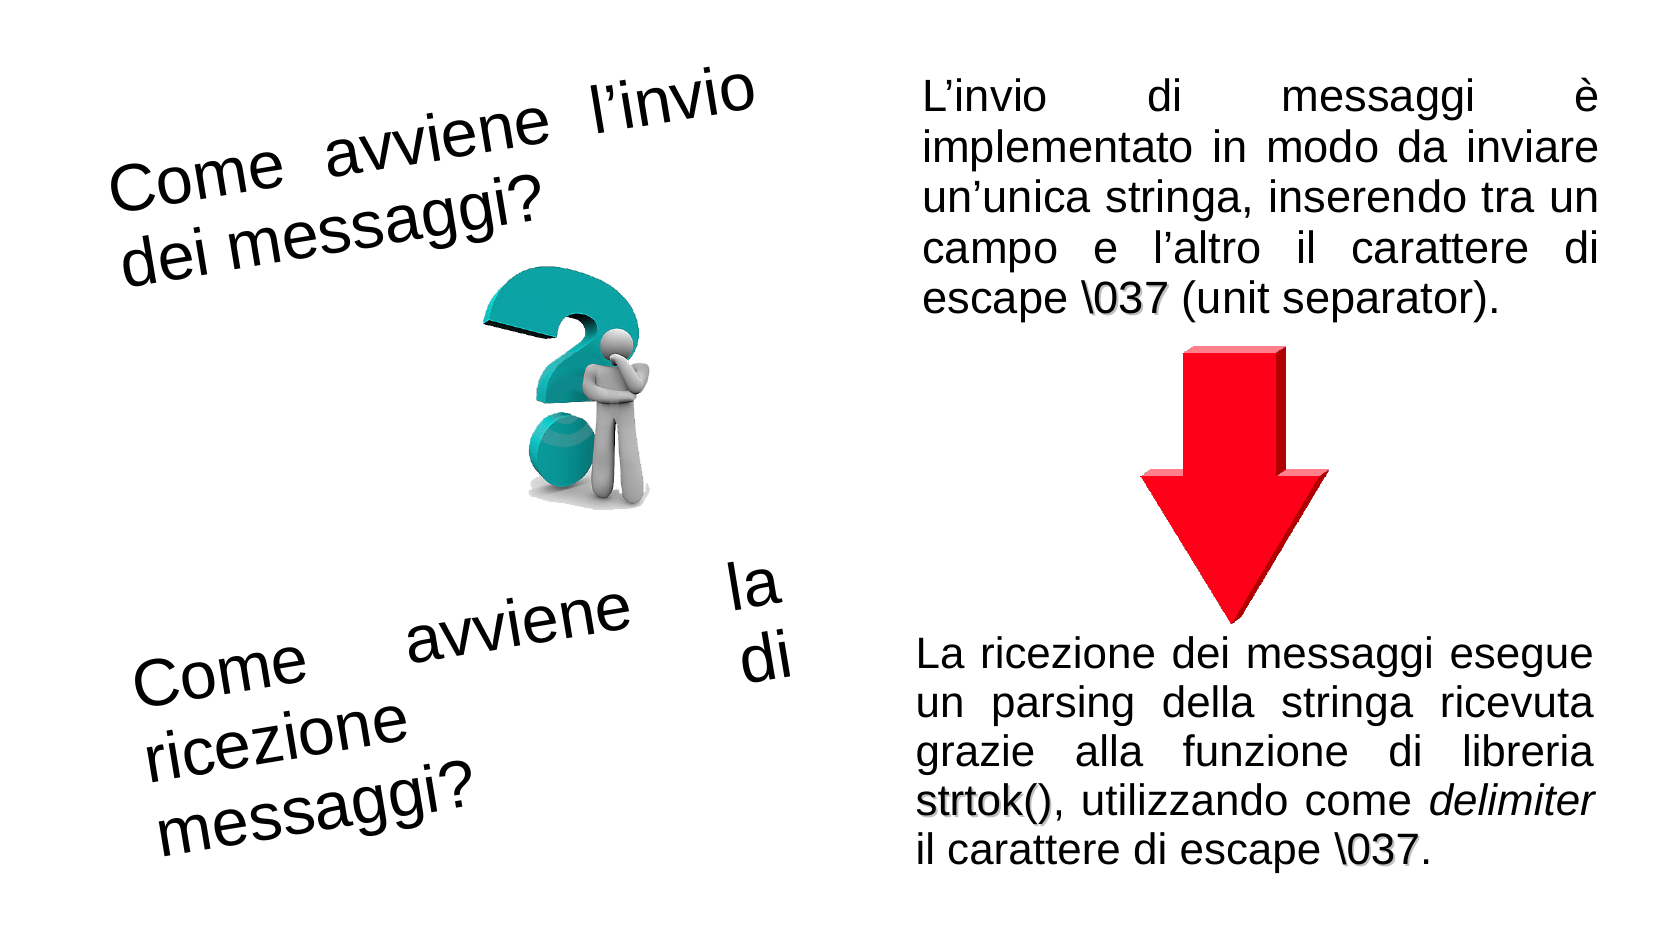

# L’invio di messaggi è implementato in modo da inviare un’unica stringa, inserendo tra un campo e l’altro il carattere di escape \037 (unit separator).
Come avviene l’invio dei messaggi?
Come avviene la ricezione di messaggi?
La ricezione dei messaggi esegue un parsing della stringa ricevuta grazie alla funzione di libreria strtok(), utilizzando come delimiter il carattere di escape \037.